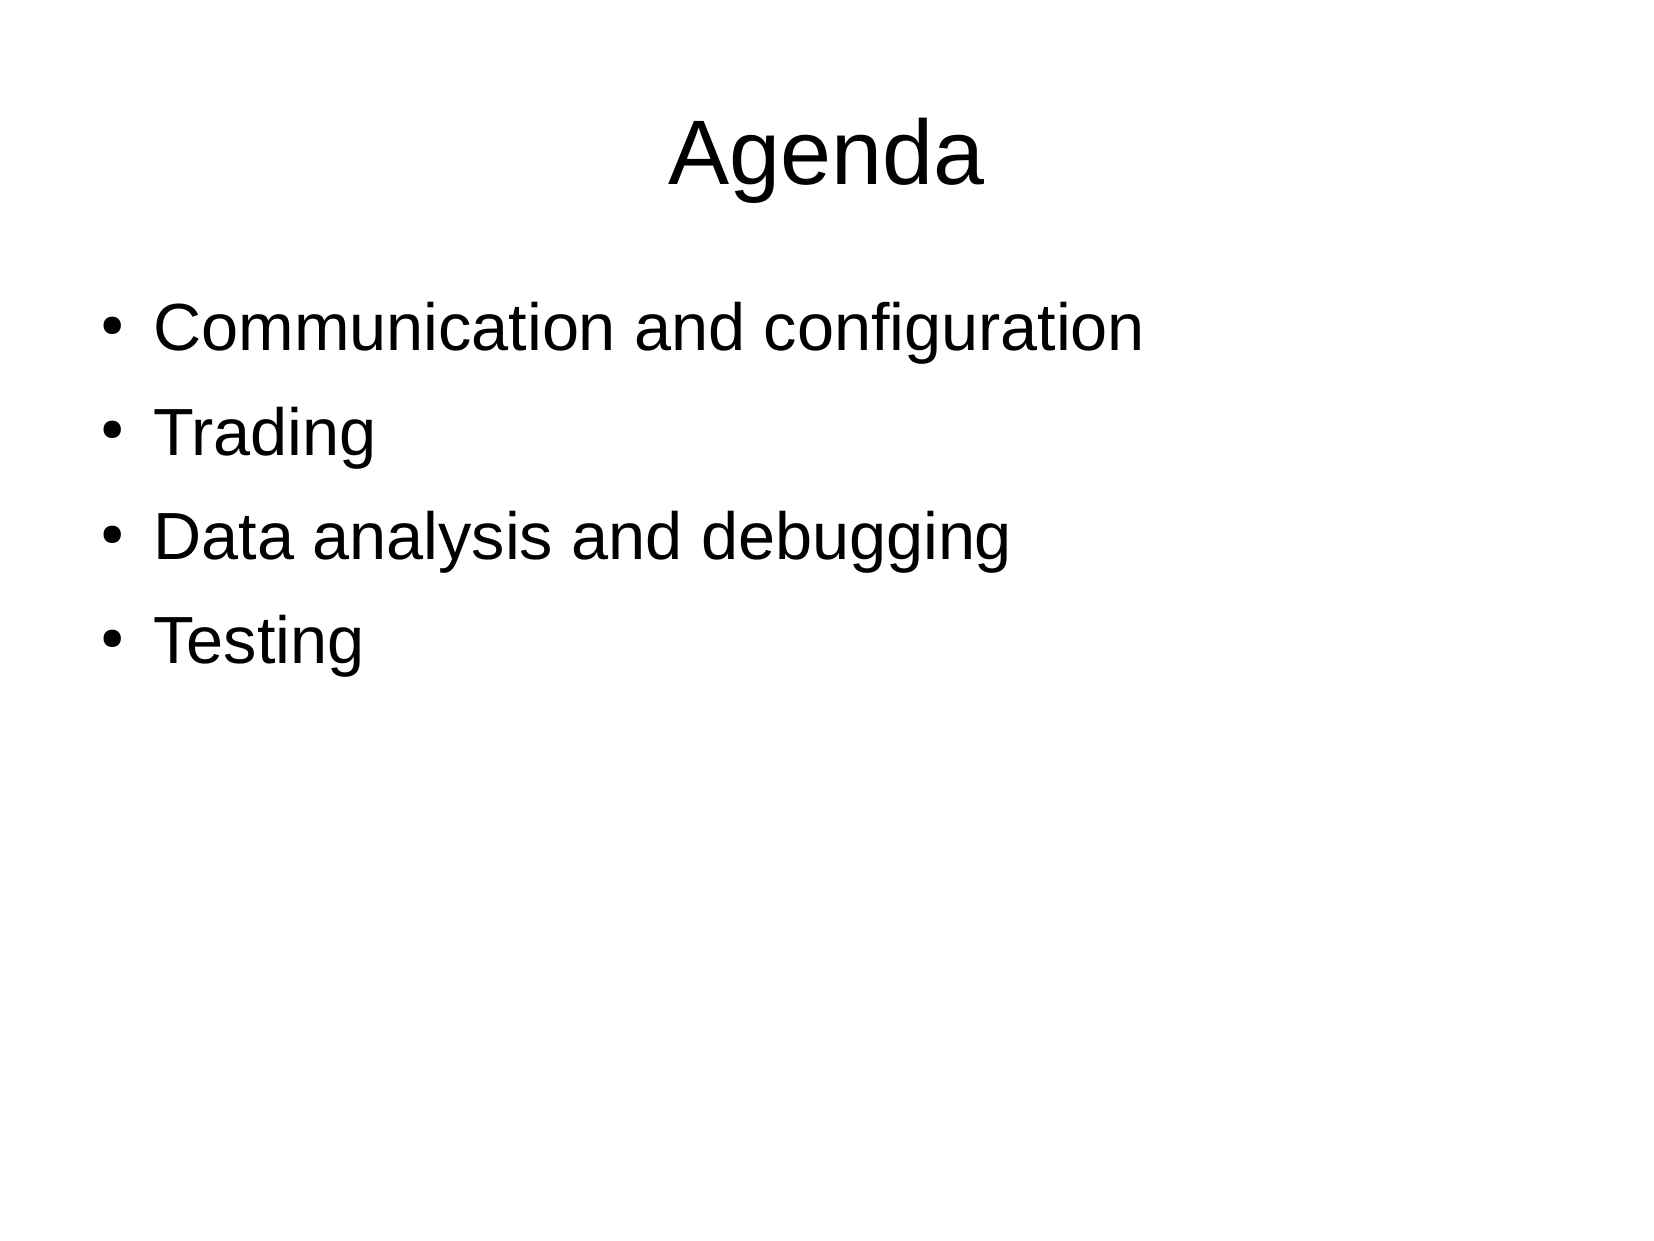

# Agenda
Communication and configuration
Trading
Data analysis and debugging
Testing